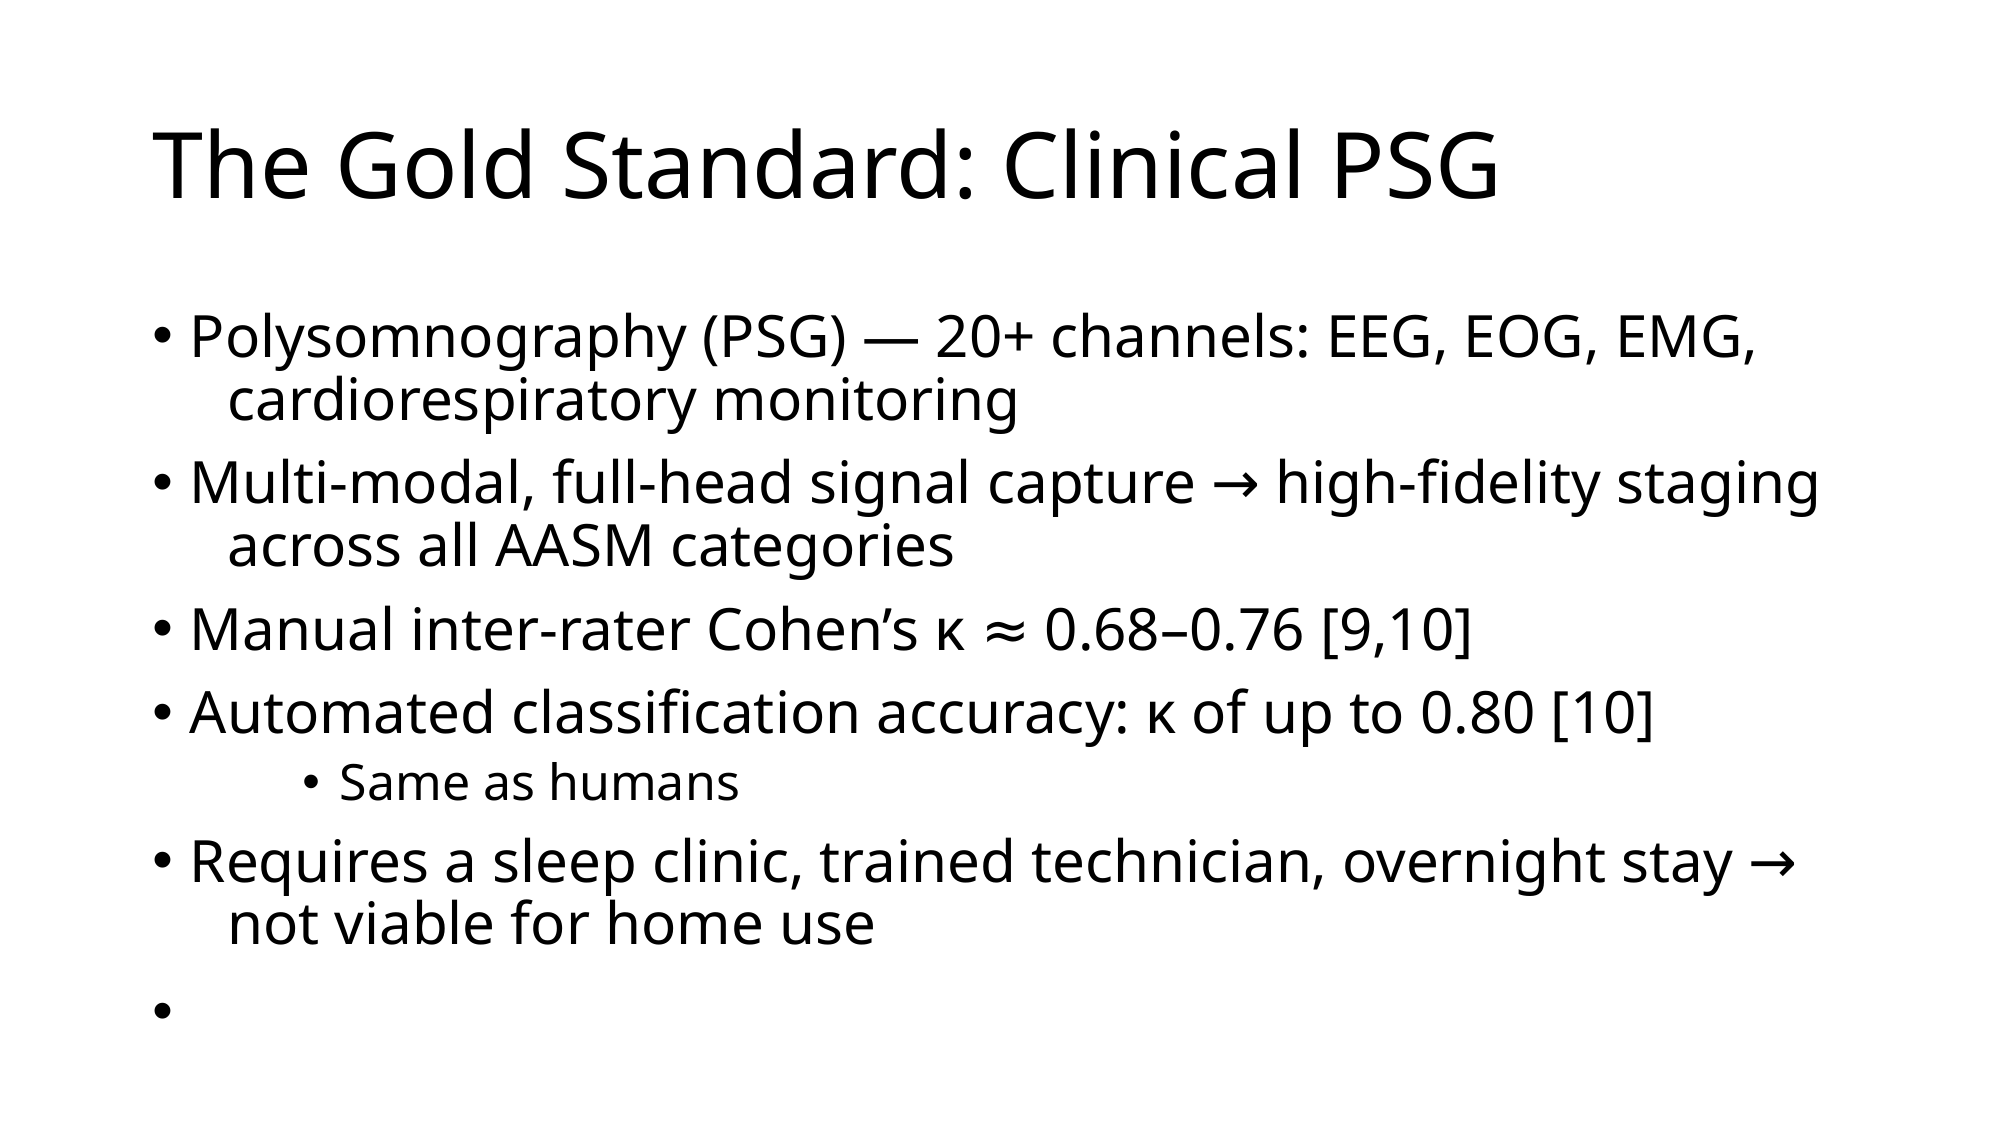

# The Gold Standard: Clinical PSG
Polysomnography (PSG) — 20+ channels: EEG, EOG, EMG, cardiorespiratory monitoring
Multi-modal, full-head signal capture → high-fidelity staging across all AASM categories
Manual inter-rater Cohen’s κ ≈ 0.68–0.76 [9,10]
Automated classification accuracy: κ of up to 0.80 [10]
Same as humans
Requires a sleep clinic, trained technician, overnight stay → not viable for home use